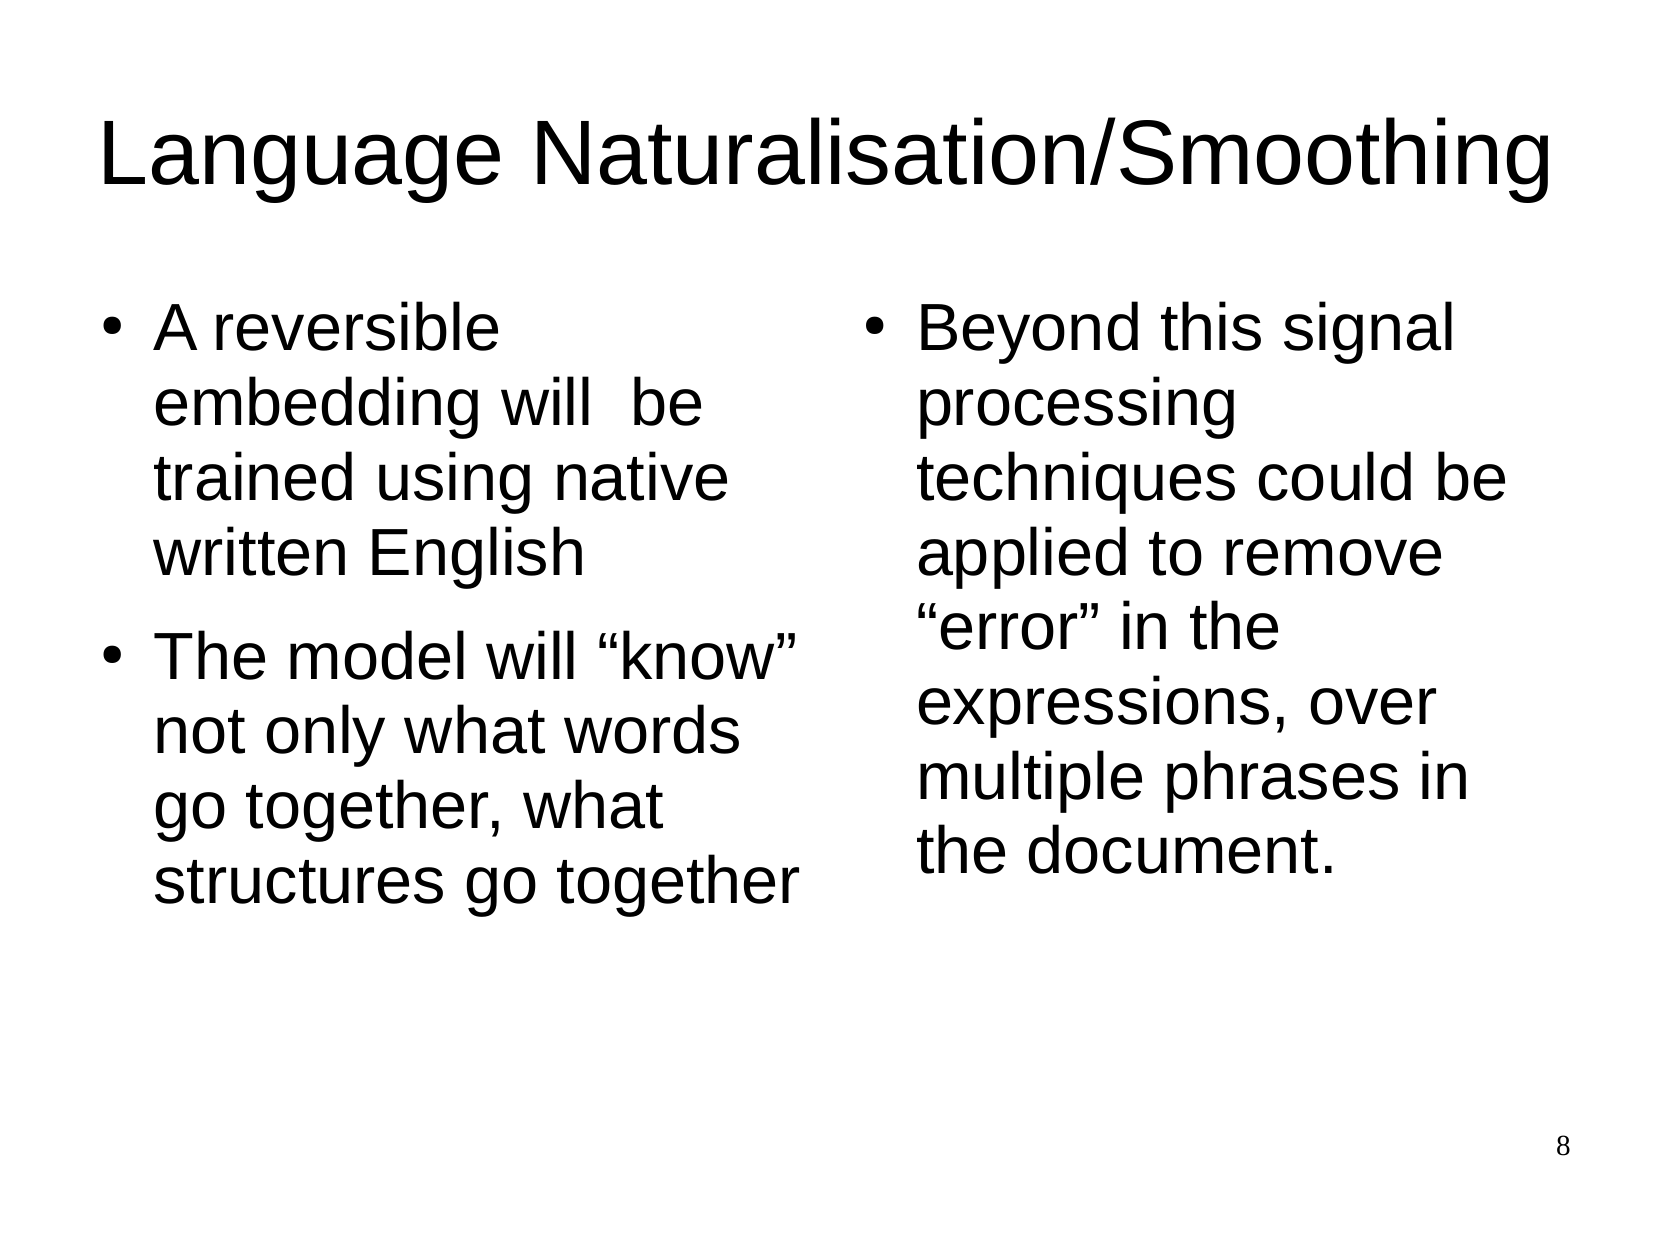

# Language Naturalisation/Smoothing
A reversible embedding will be trained using native written English
The model will “know” not only what words go together, what structures go together
Beyond this signal processing techniques could be applied to remove “error” in the expressions, over multiple phrases in the document.
8